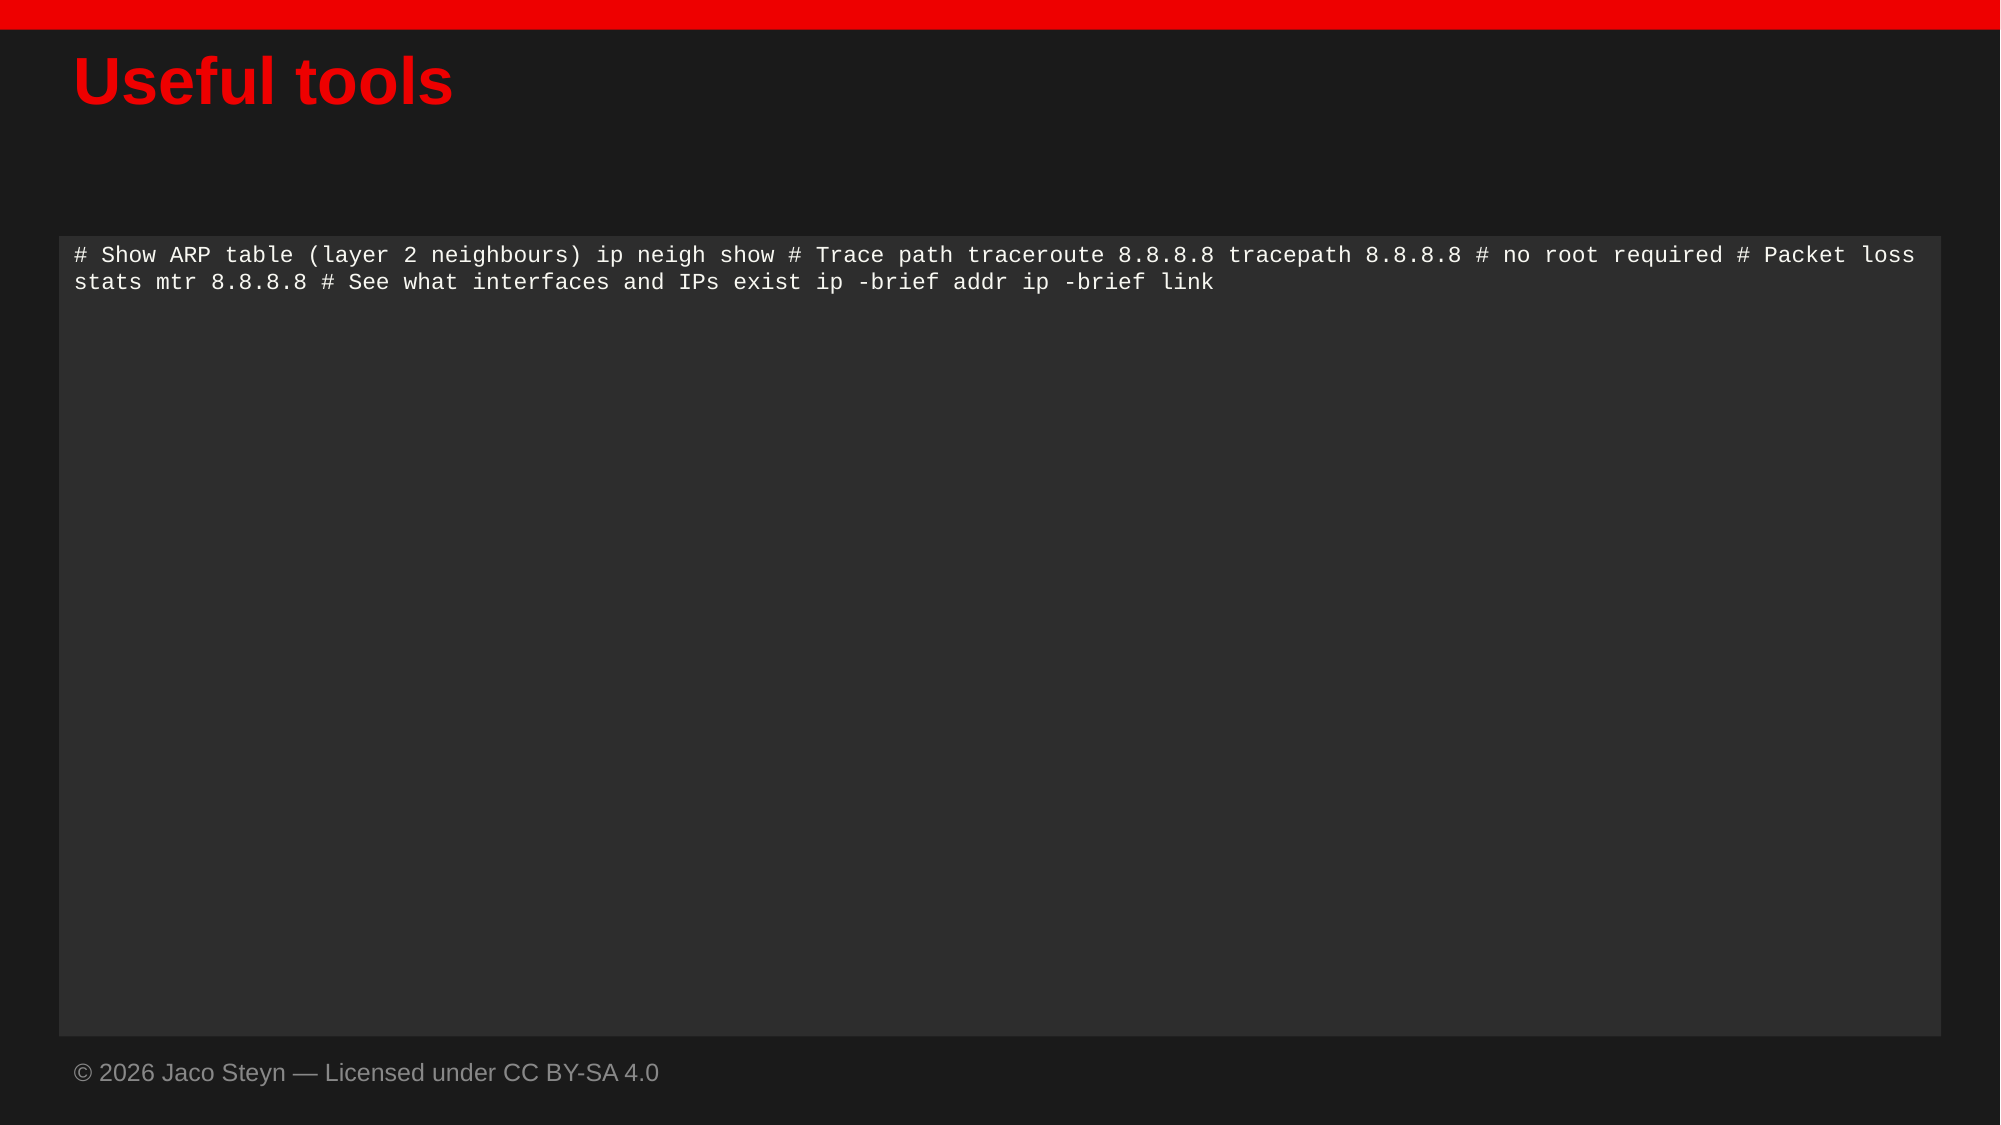

Useful tools
# Show ARP table (layer 2 neighbours) ip neigh show # Trace path traceroute 8.8.8.8 tracepath 8.8.8.8 # no root required # Packet loss stats mtr 8.8.8.8 # See what interfaces and IPs exist ip -brief addr ip -brief link
© 2026 Jaco Steyn — Licensed under CC BY-SA 4.0